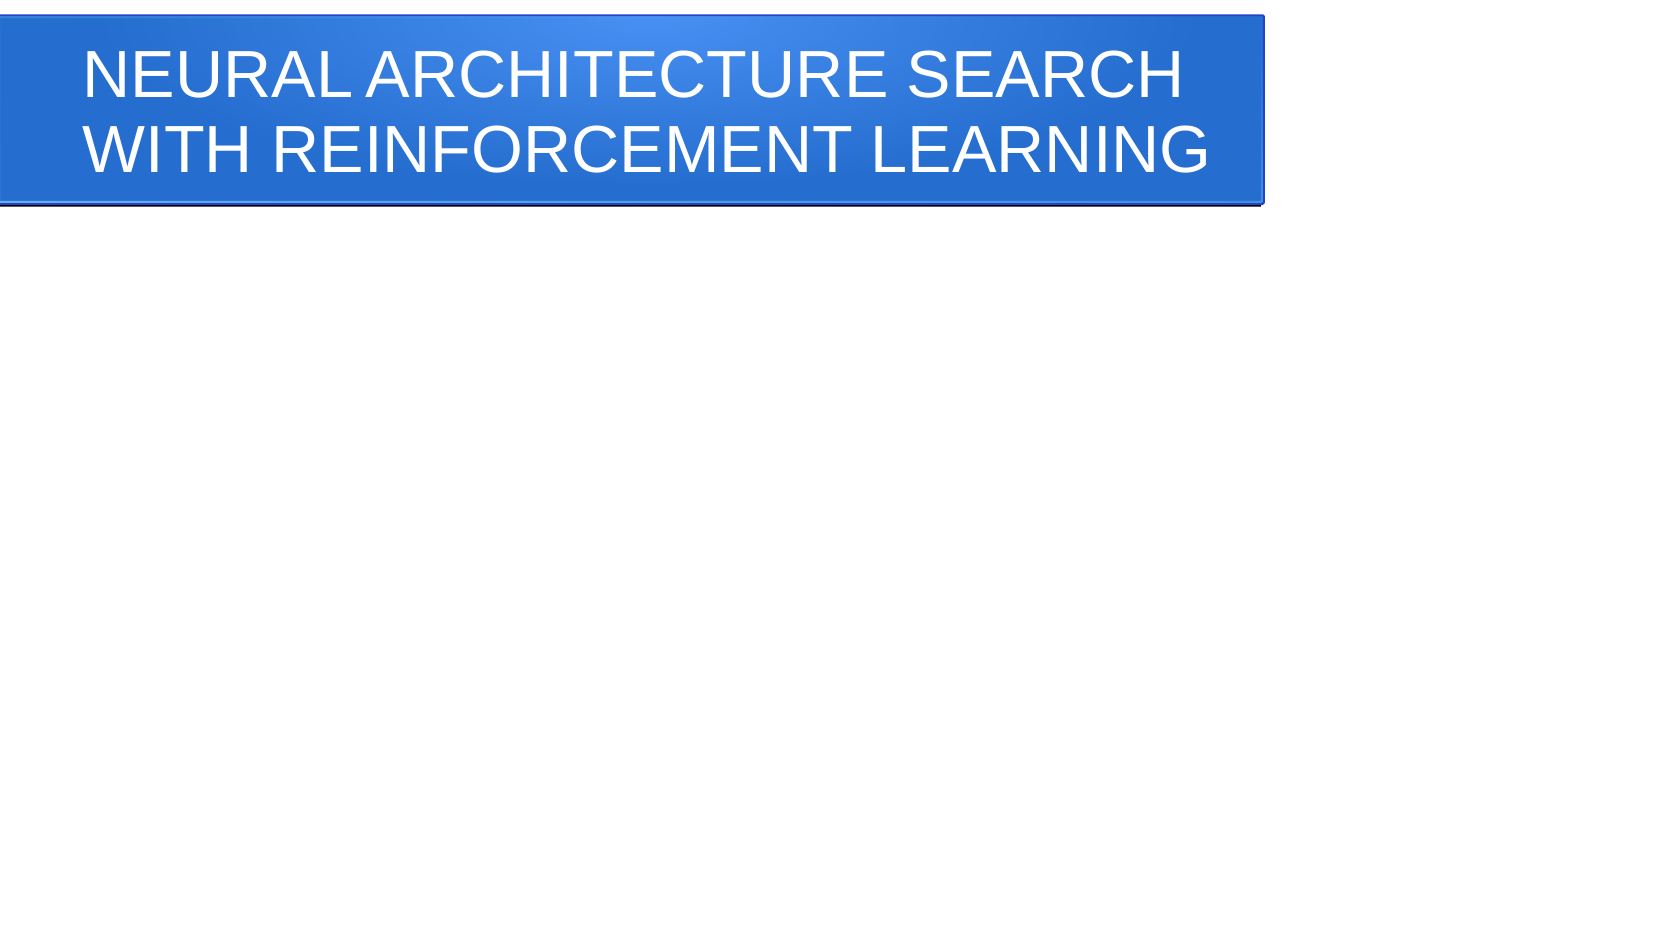

# NEURAL ARCHITECTURE SEARCH WITH REINFORCEMENT LEARNING